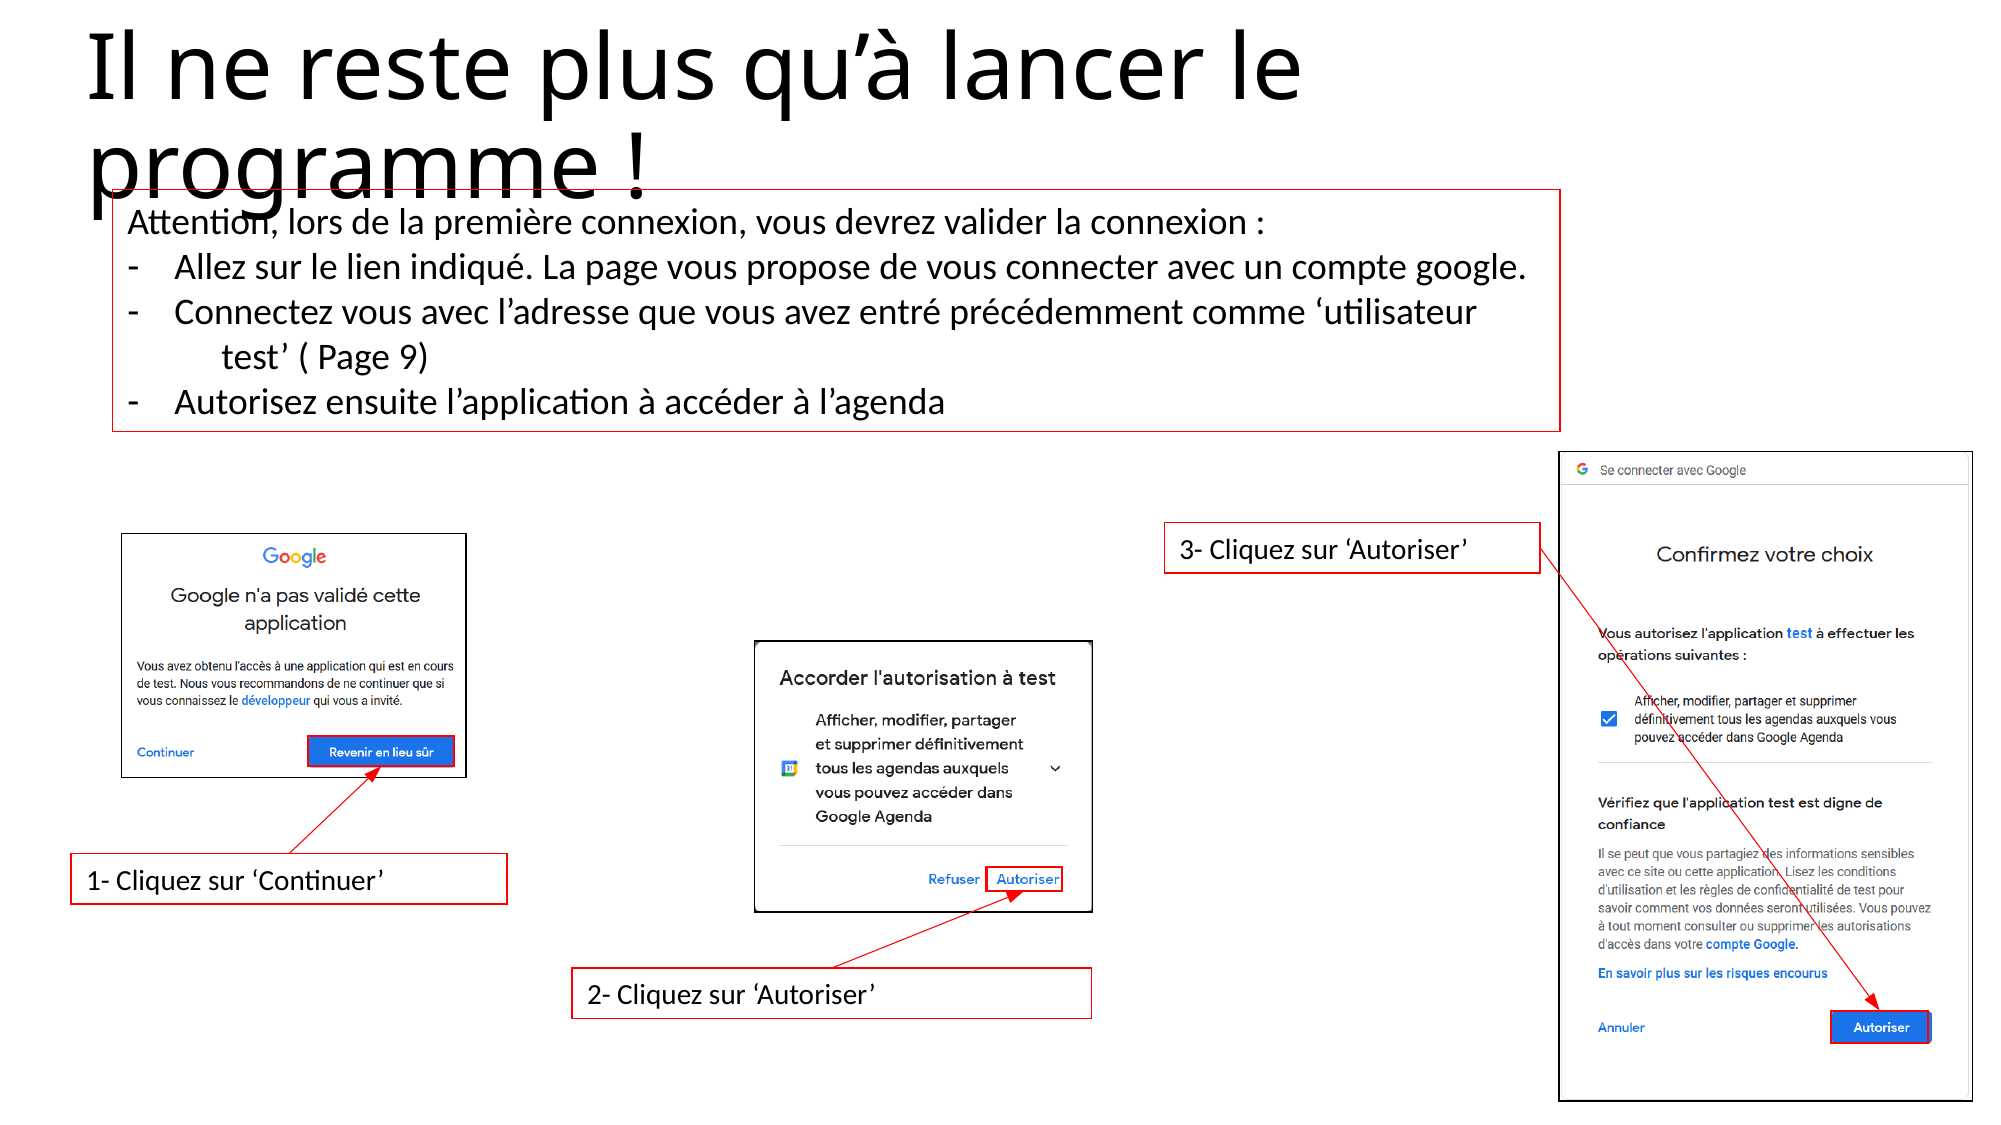

# Il ne reste plus qu’à lancer le programme !
Attention, lors de la première connexion, vous devrez valider la connexion :
Allez sur le lien indiqué. La page vous propose de vous connecter avec un compte google.
Connectez vous avec l’adresse que vous avez entré précédemment comme ‘utilisateur test’ ( Page 9)
Autorisez ensuite l’application à accéder à l’agenda
3- Cliquez sur ‘Autoriser’
1- Cliquez sur ‘Continuer’
2- Cliquez sur ‘Autoriser’